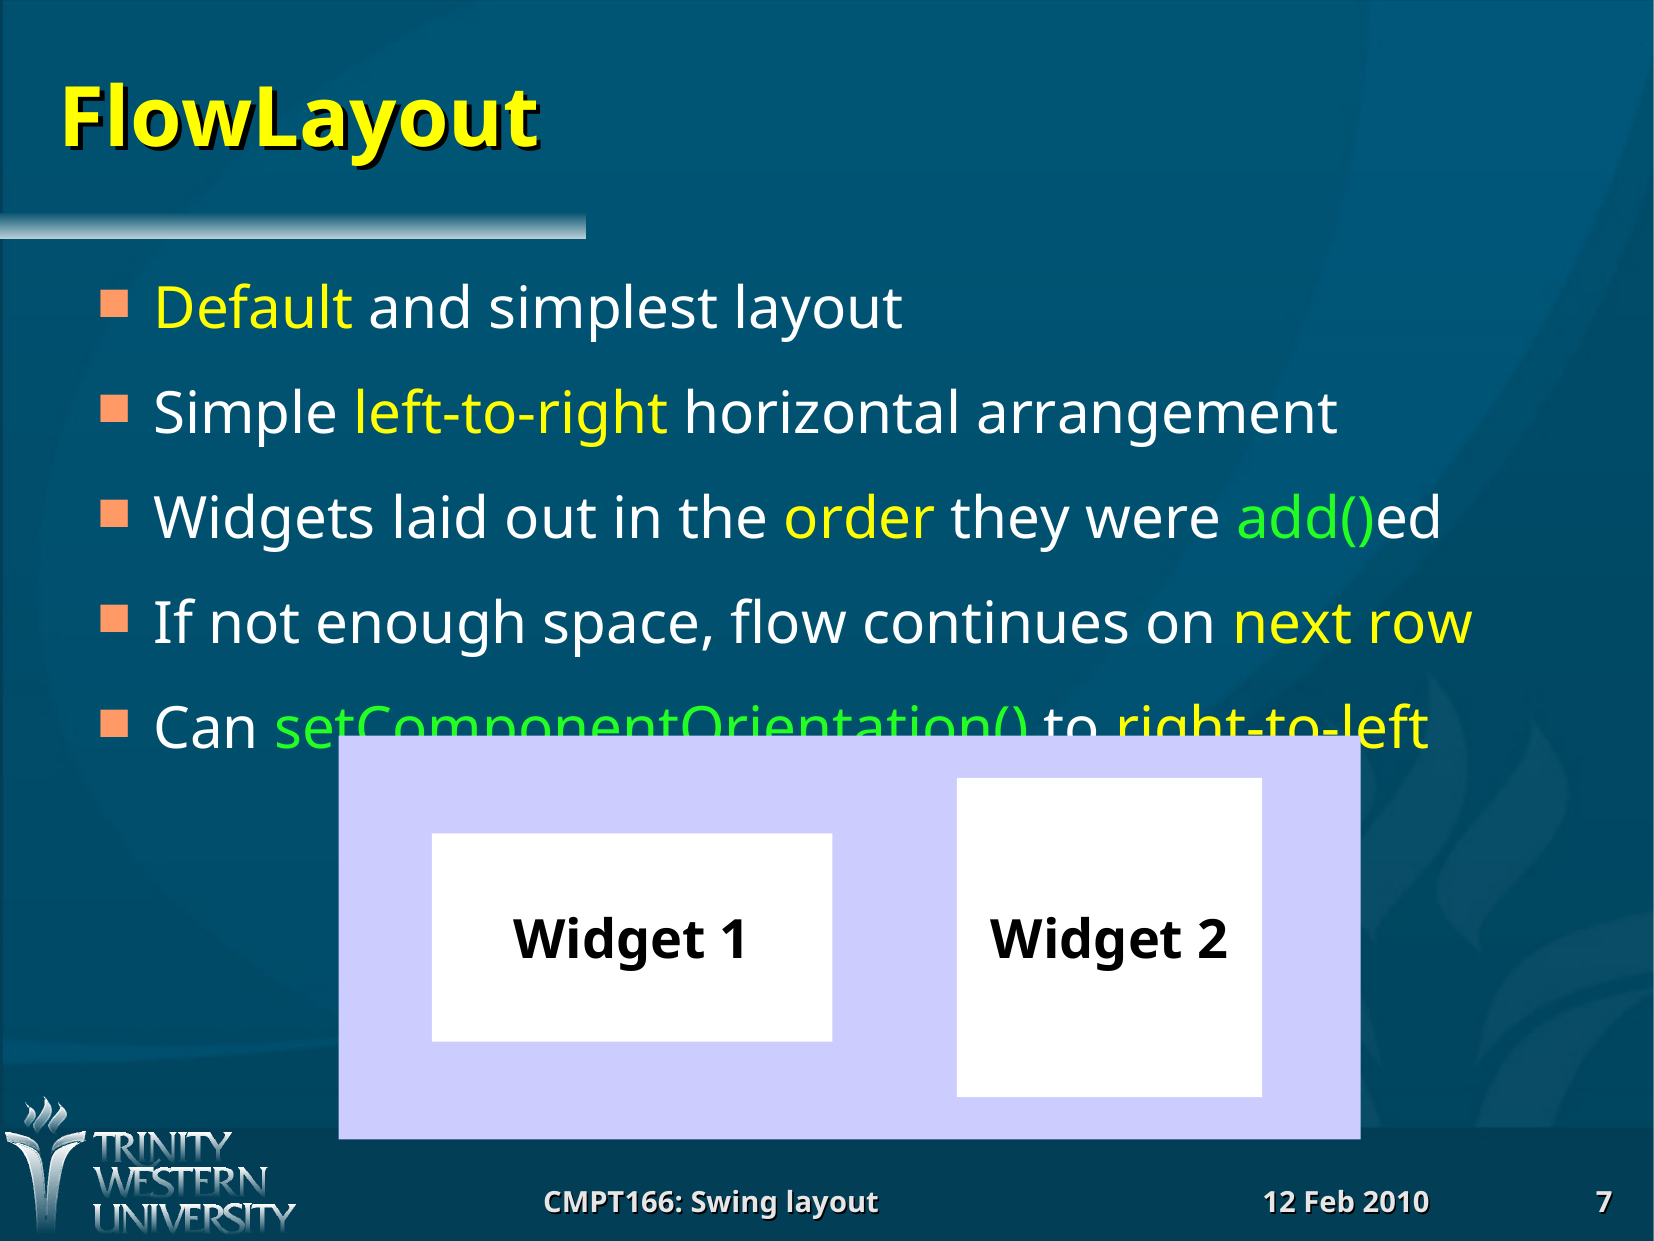

# FlowLayout
Default and simplest layout
Simple left-to-right horizontal arrangement
Widgets laid out in the order they were add()ed
If not enough space, flow continues on next row
Can setComponentOrientation() to right-to-left
Widget 2
Widget 1
CMPT166: Swing layout
12 Feb 2010
7